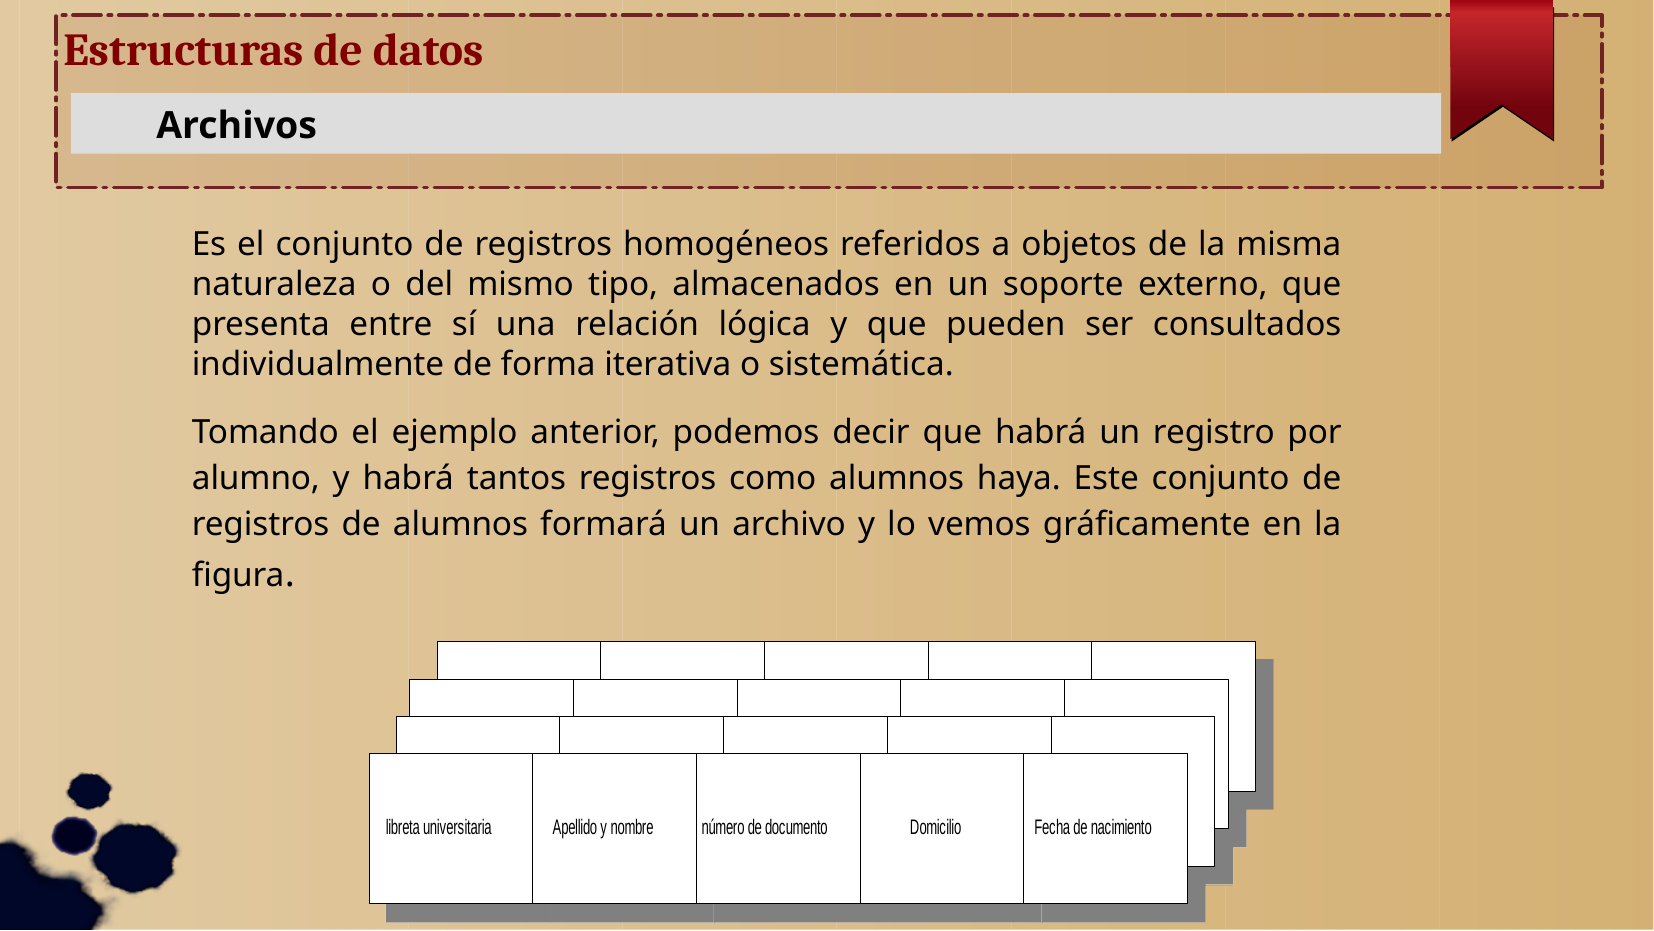

Estructuras de datos
Archivos
Es el conjunto de registros homogéneos referidos a objetos de la misma naturaleza o del mismo tipo, almacenados en un soporte externo, que presenta entre sí una relación lógica y que pueden ser consultados individualmente de forma iterativa o sistemática.
Tomando el ejemplo anterior, podemos decir que habrá un registro por alumno, y habrá tantos registros como alumnos haya. Este conjunto de registros de alumnos formará un archivo y lo vemos gráficamente en la figura.